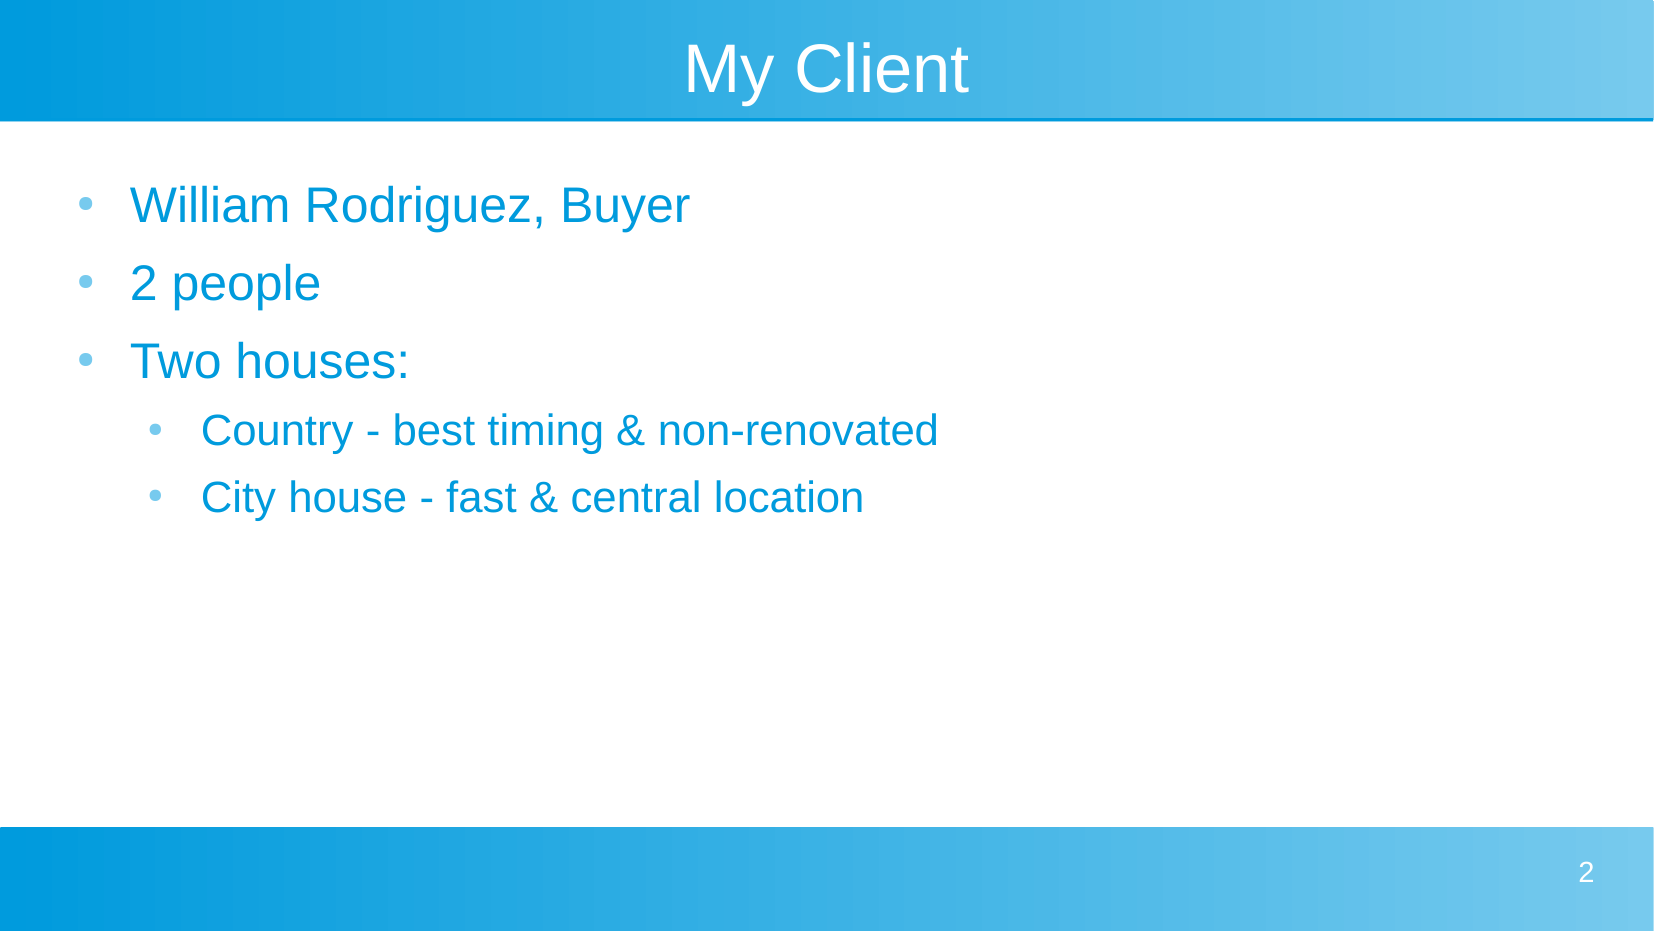

# My Client
William Rodriguez, Buyer
2 people
Two houses:
Country - best timing & non-renovated
City house - fast & central location
2